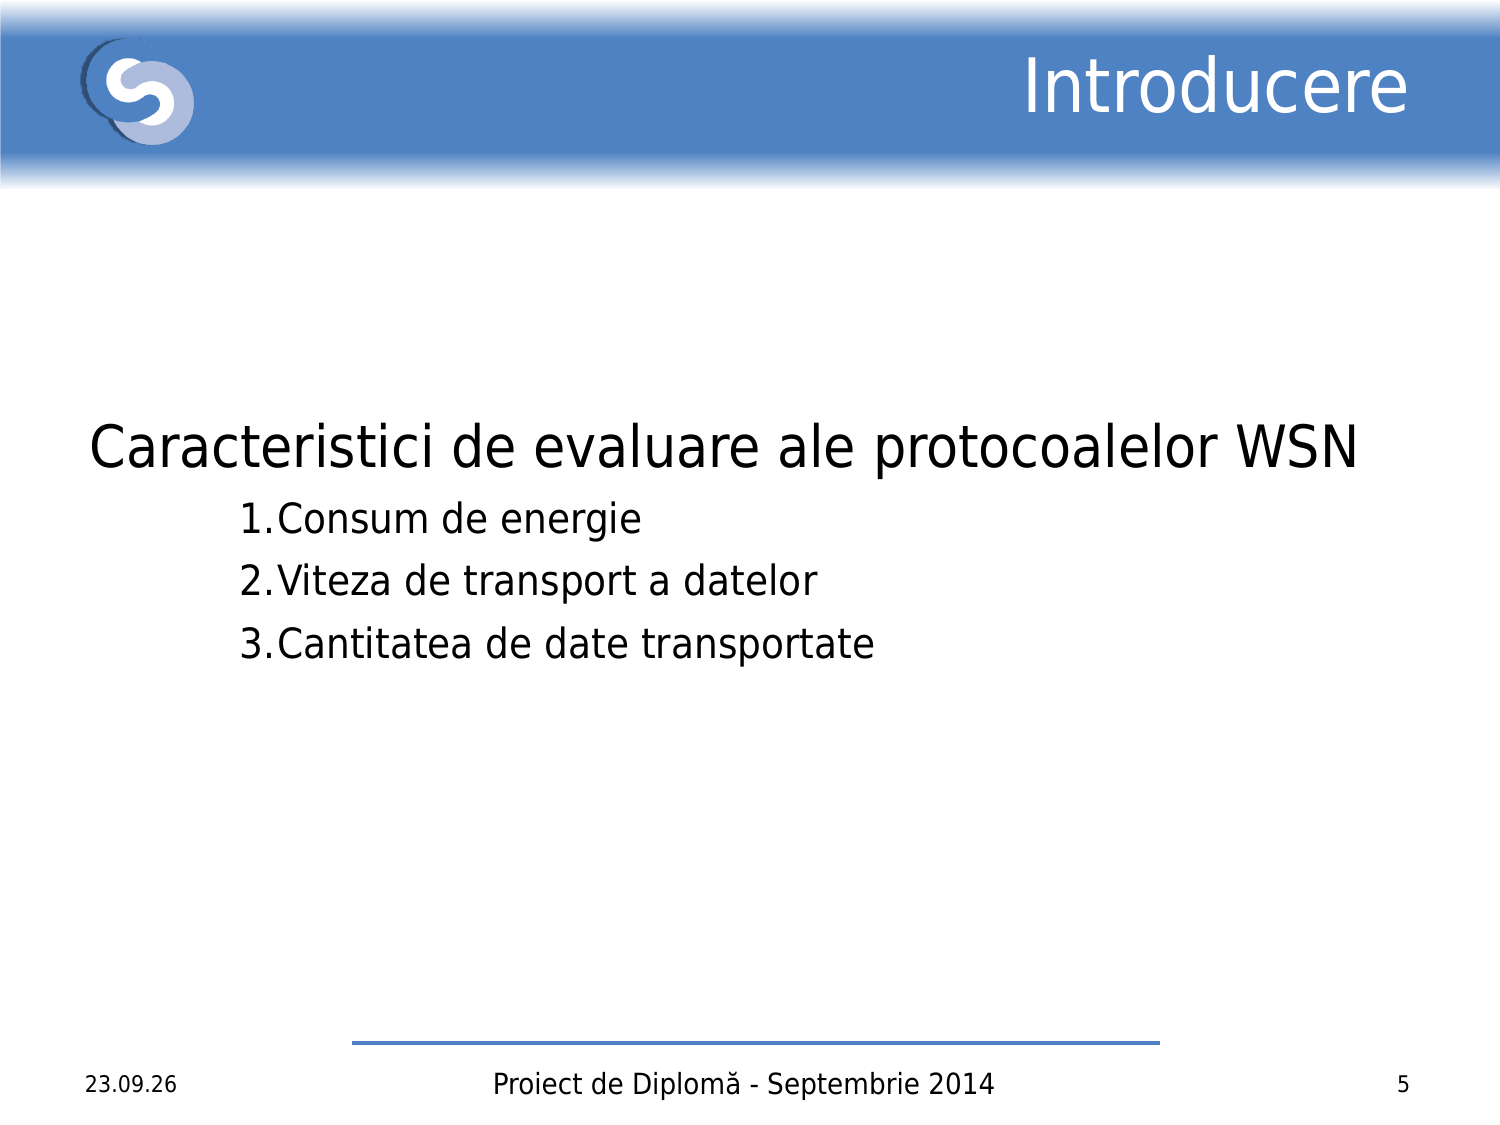

# Introducere
Caracteristici de evaluare ale protocoalelor WSN
Consum de energie
Viteza de transport a datelor
Cantitatea de date transportate
Proiect de Diplomă - Septembrie 2014
5